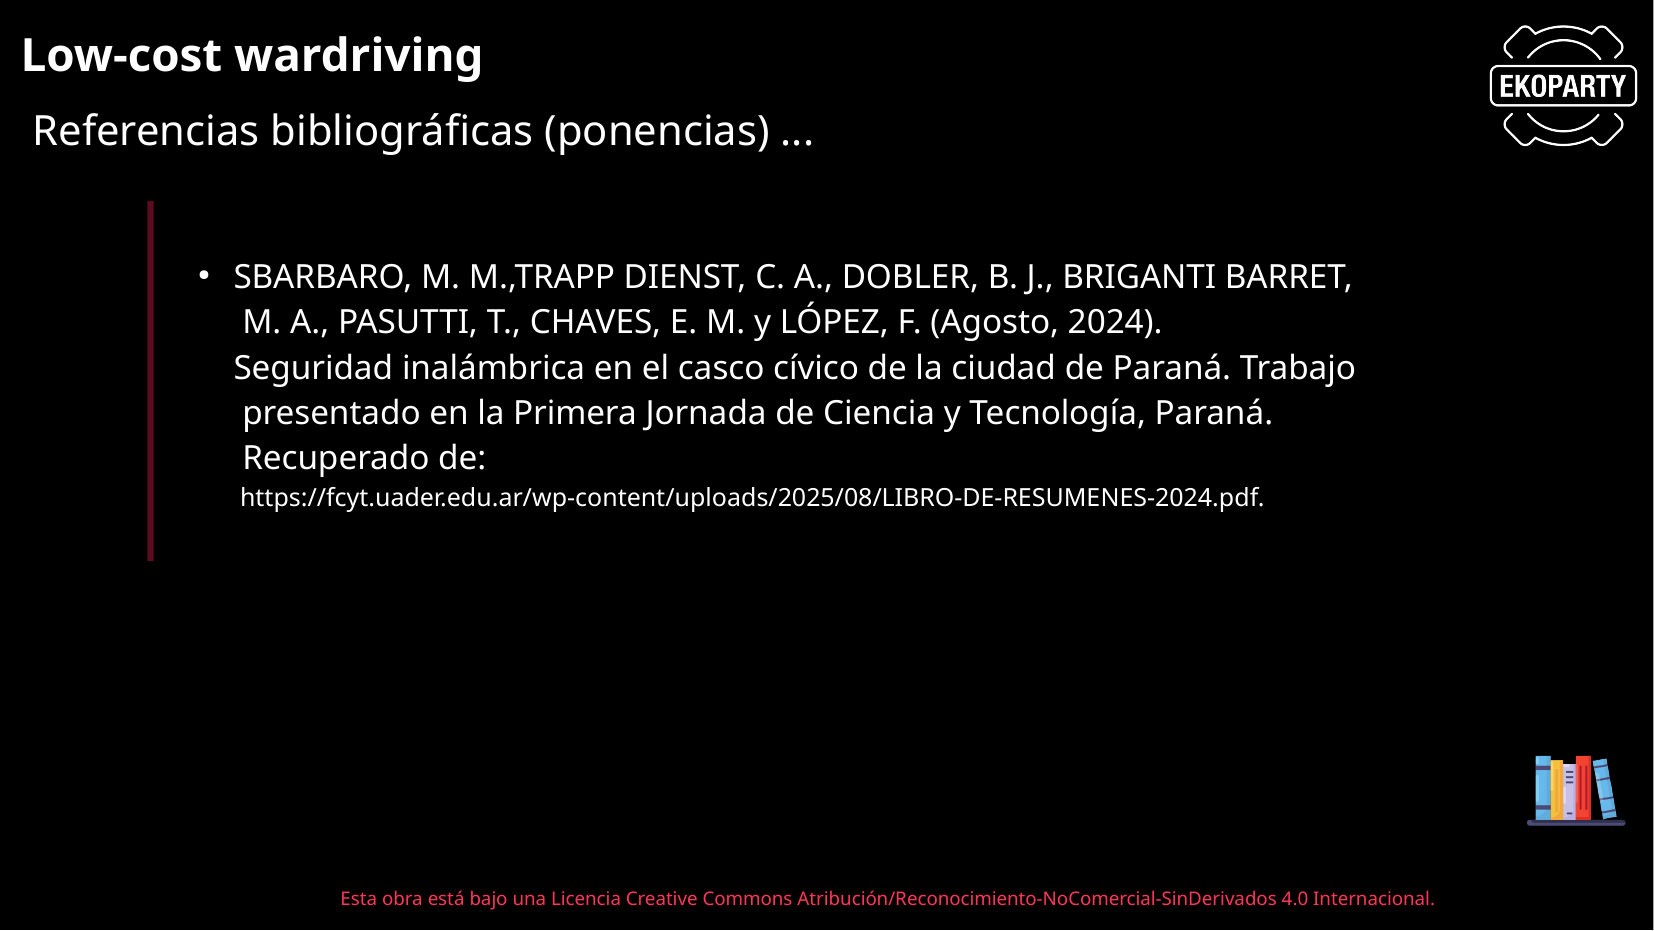

Low-cost wardriving
Referencias bibliográficas (ponencias) ...
SBARBARO, M. M.,TRAPP DIENST, C. A., DOBLER, B. J., BRIGANTI BARRET,
 M. A., PASUTTI, T., CHAVES, E. M. y LÓPEZ, F. (Agosto, 2024).
Seguridad inalámbrica en el casco cívico de la ciudad de Paraná. Trabajo
 presentado en la Primera Jornada de Ciencia y Tecnología, Paraná.
 Recuperado de:
 https://fcyt.uader.edu.ar/wp-content/uploads/2025/08/LIBRO-DE-RESUMENES-2024.pdf.
Esta obra está bajo una Licencia Creative Commons Atribución/Reconocimiento-NoComercial-SinDerivados 4.0 Internacional.